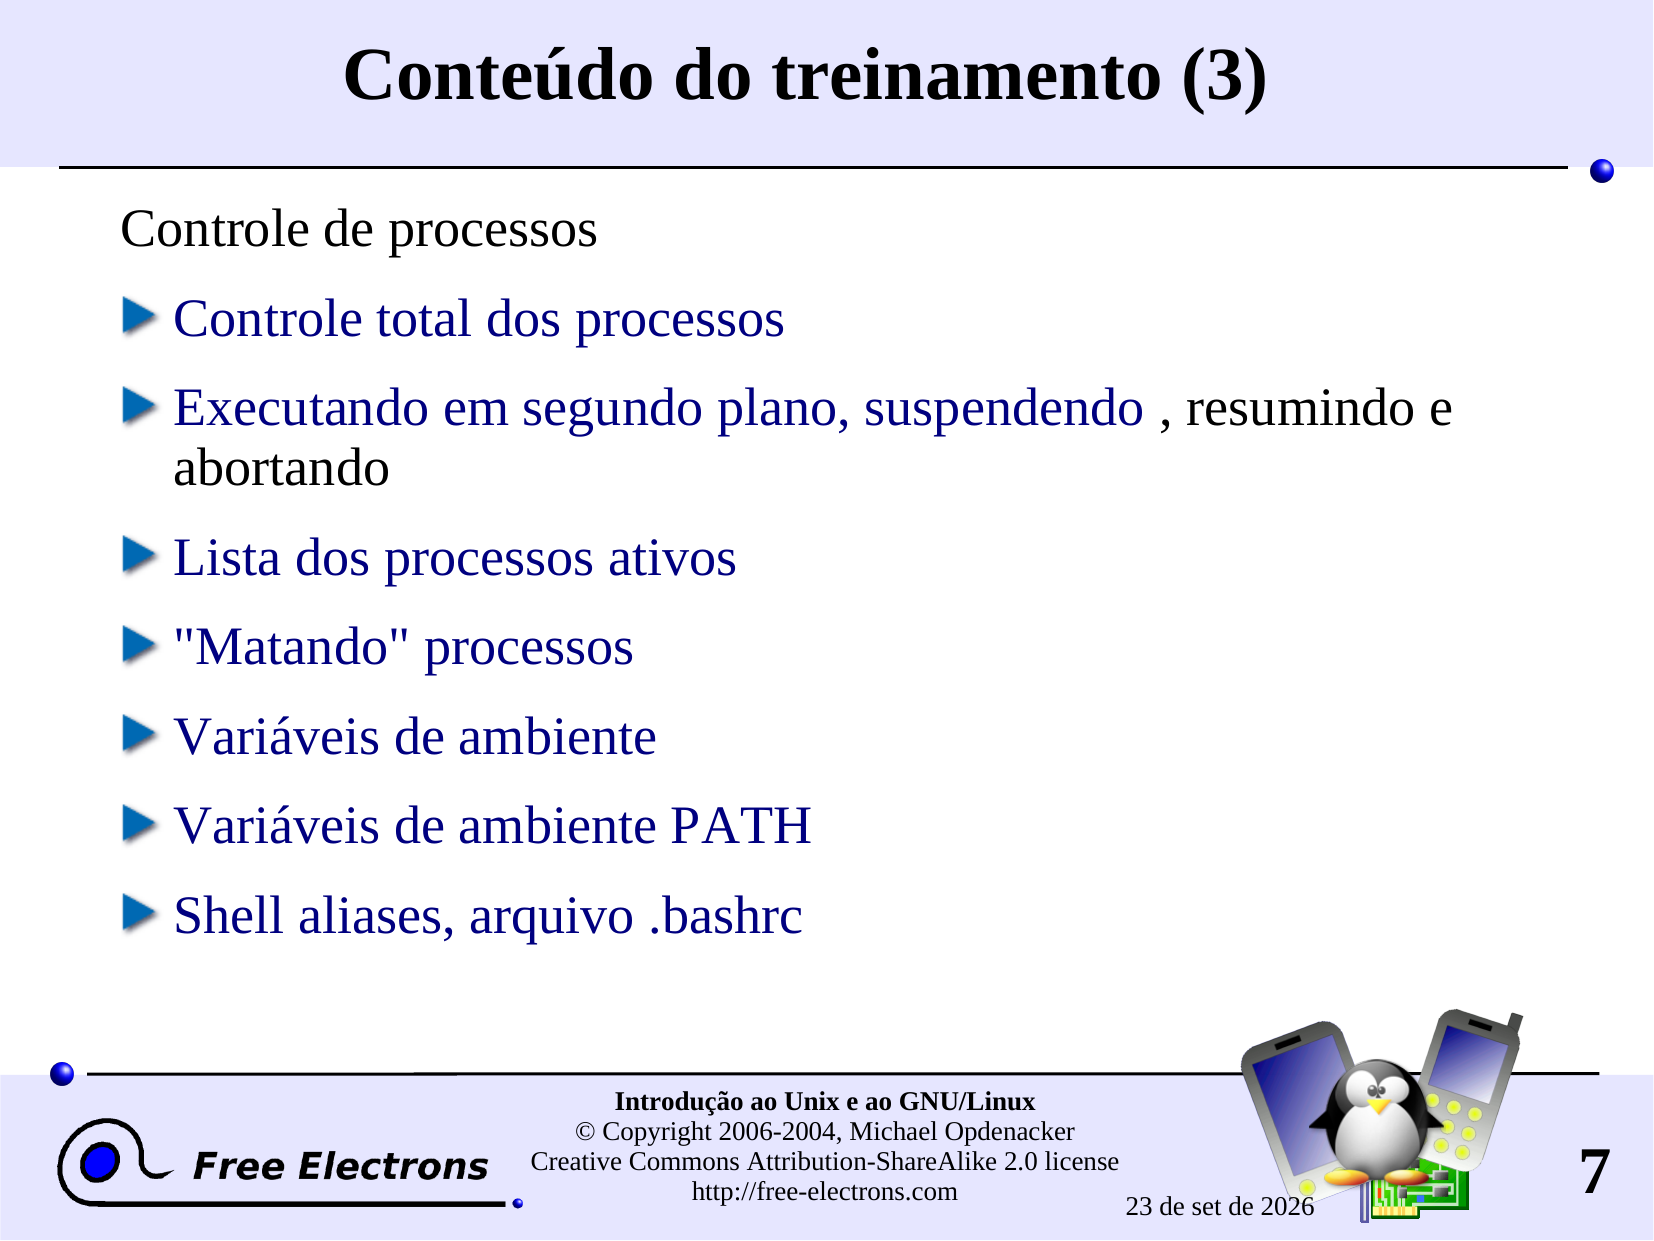

# Conteúdo do treinamento (3)
Controle de processos
Controle total dos processos
Executando em segundo plano, suspendendo , resumindo e abortando
Lista dos processos ativos
"Matando" processos
Variáveis de ambiente
Variáveis de ambiente PATH
Shell aliases, arquivo .bashrc